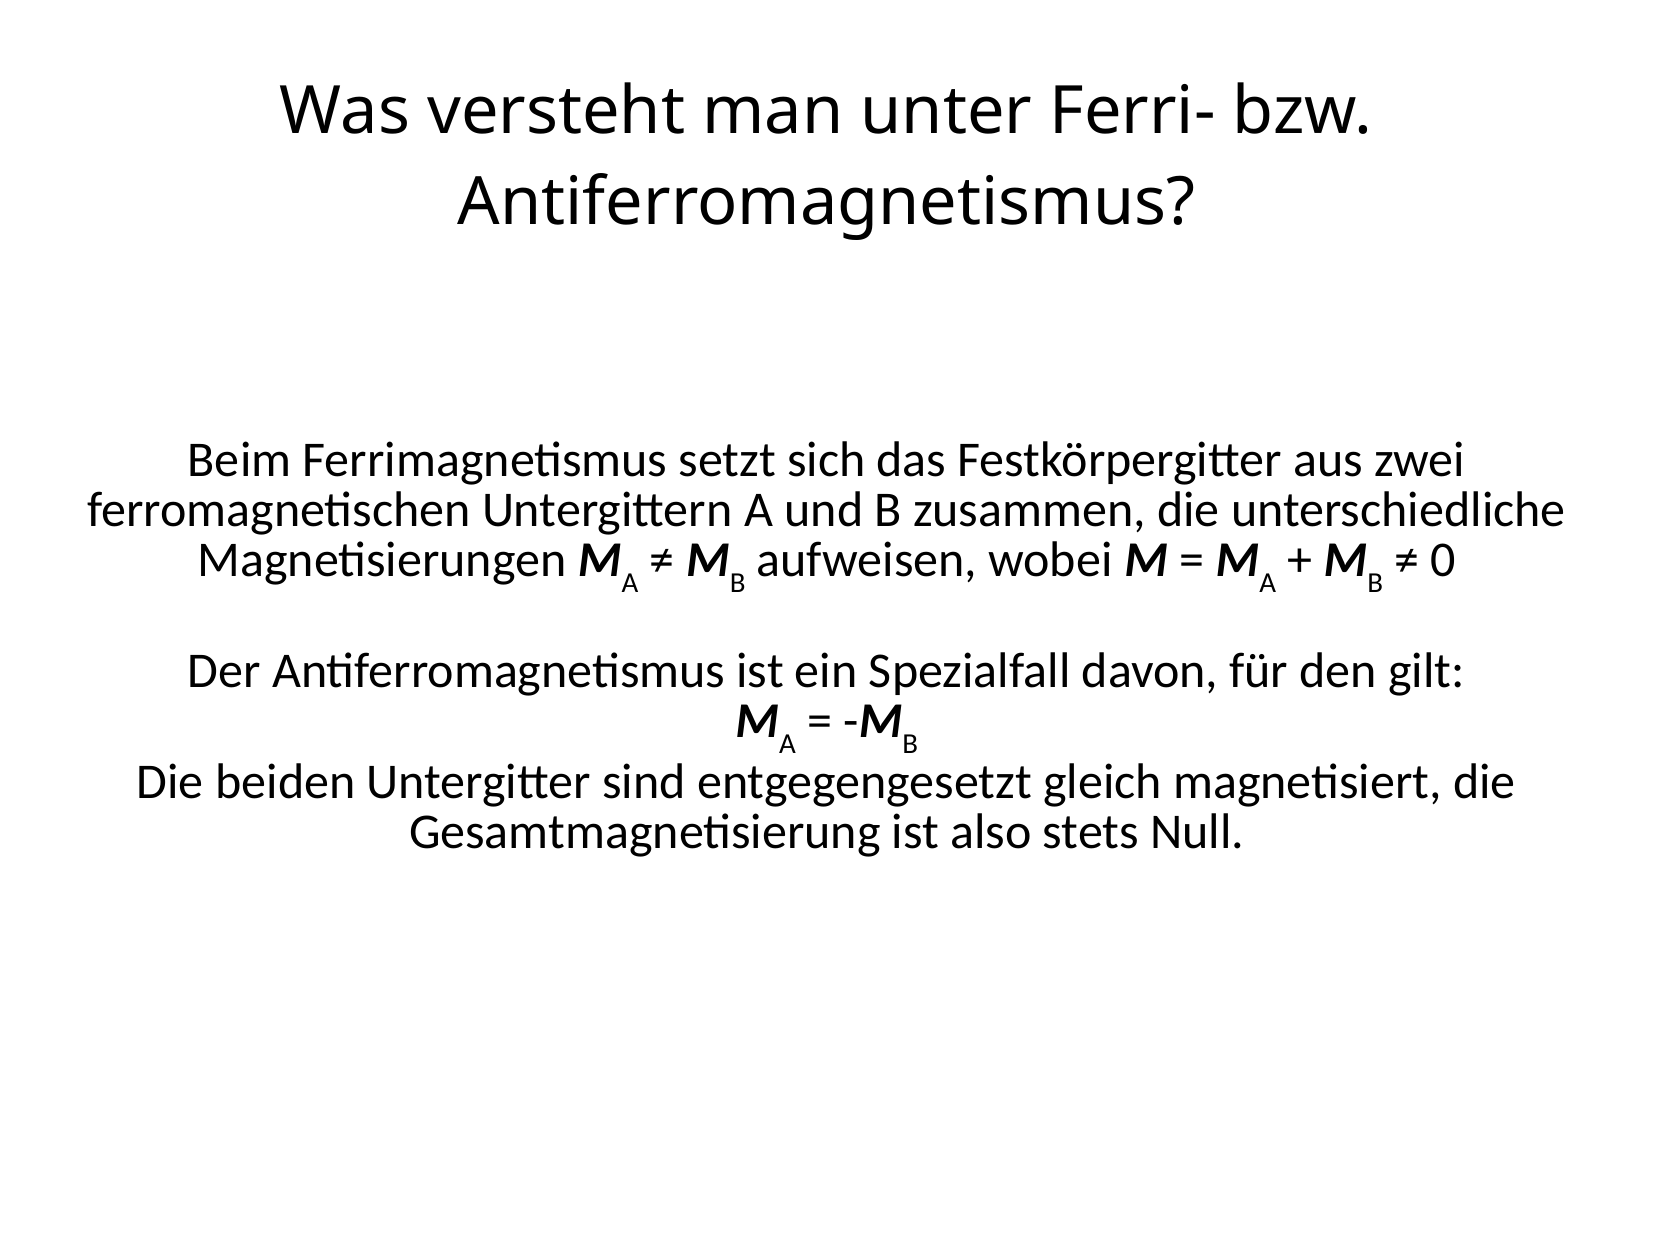

# Was versteht man unter Ferri- bzw. Antiferromagnetismus?
Beim Ferrimagnetismus setzt sich das Festkörpergitter aus zwei ferromagnetischen Untergittern A und B zusammen, die unterschiedliche Magnetisierungen MA ≠ MB aufweisen, wobei M = MA + MB ≠ 0
Der Antiferromagnetismus ist ein Spezialfall davon, für den gilt:
MA = -MB
Die beiden Untergitter sind entgegengesetzt gleich magnetisiert, die Gesamtmagnetisierung ist also stets Null.